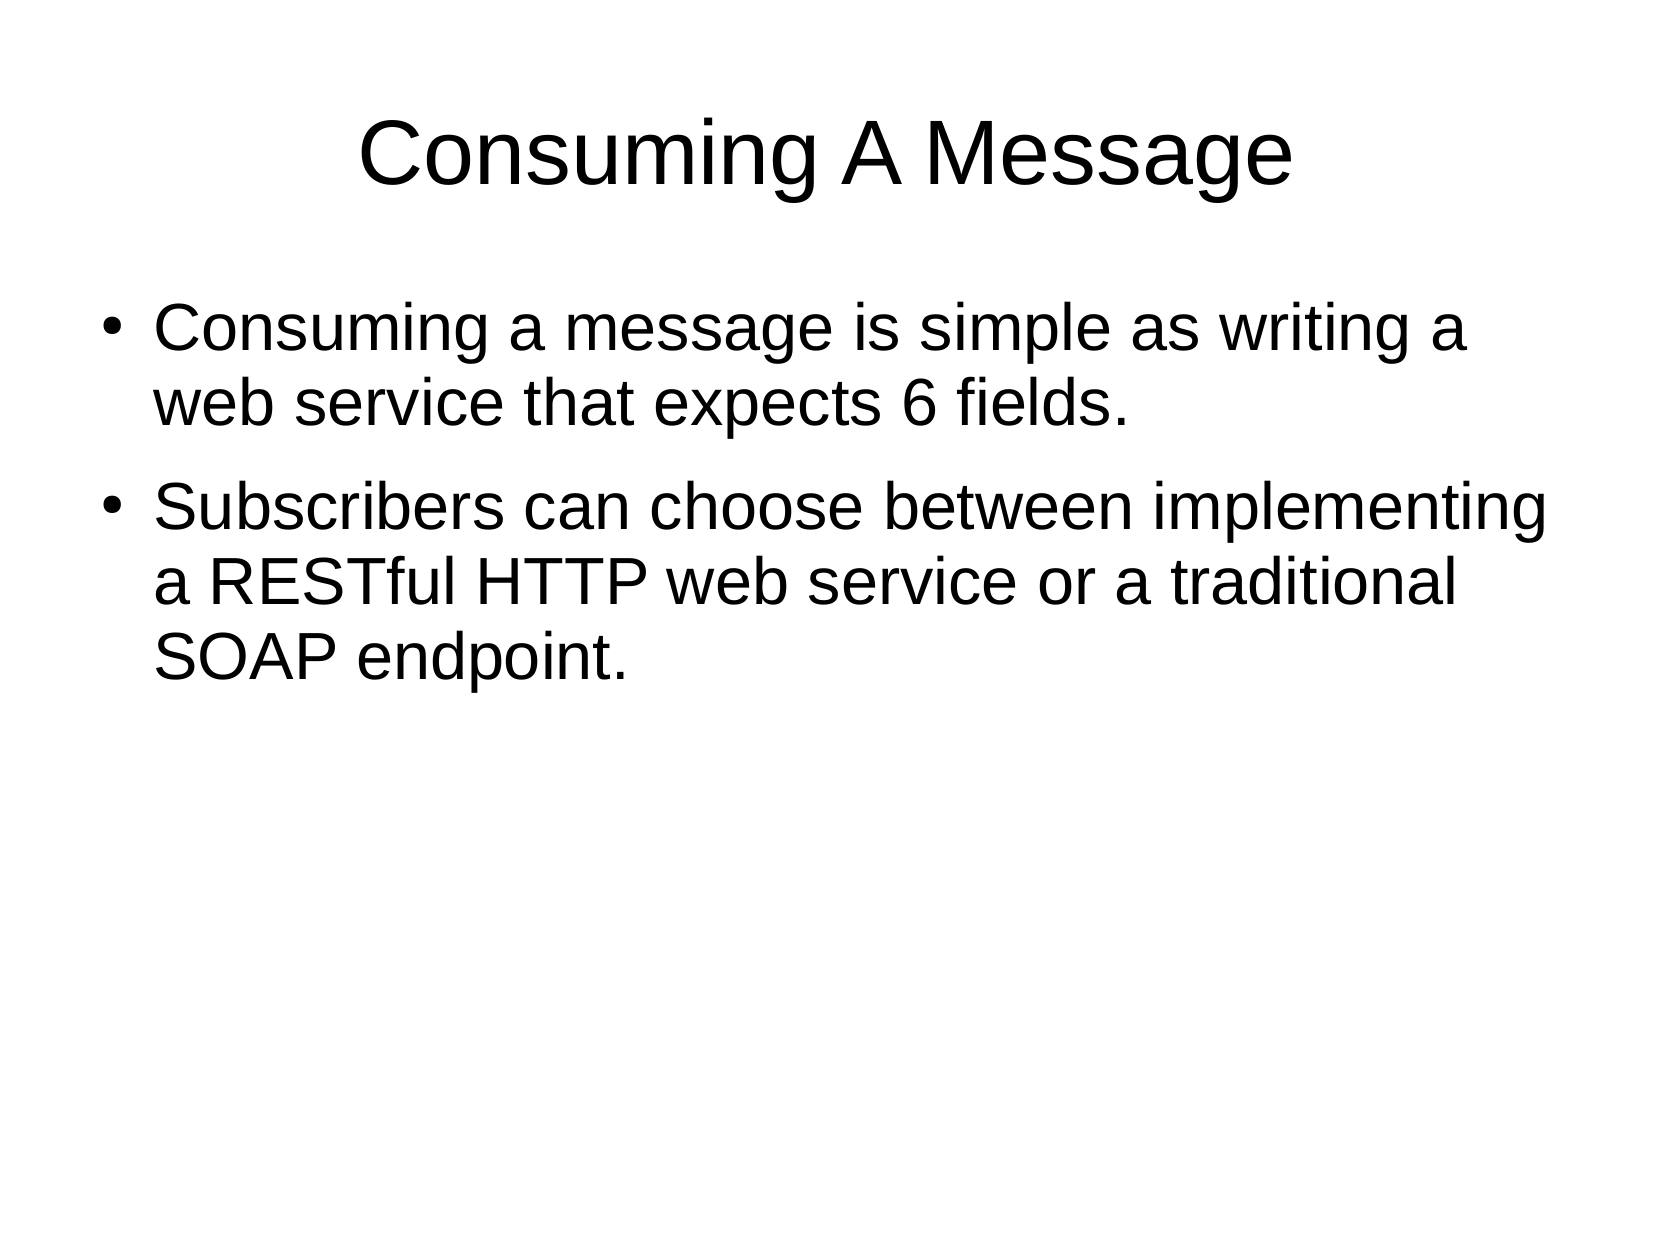

# Consuming A Message
Consuming a message is simple as writing a web service that expects 6 fields.
Subscribers can choose between implementing a RESTful HTTP web service or a traditional SOAP endpoint.